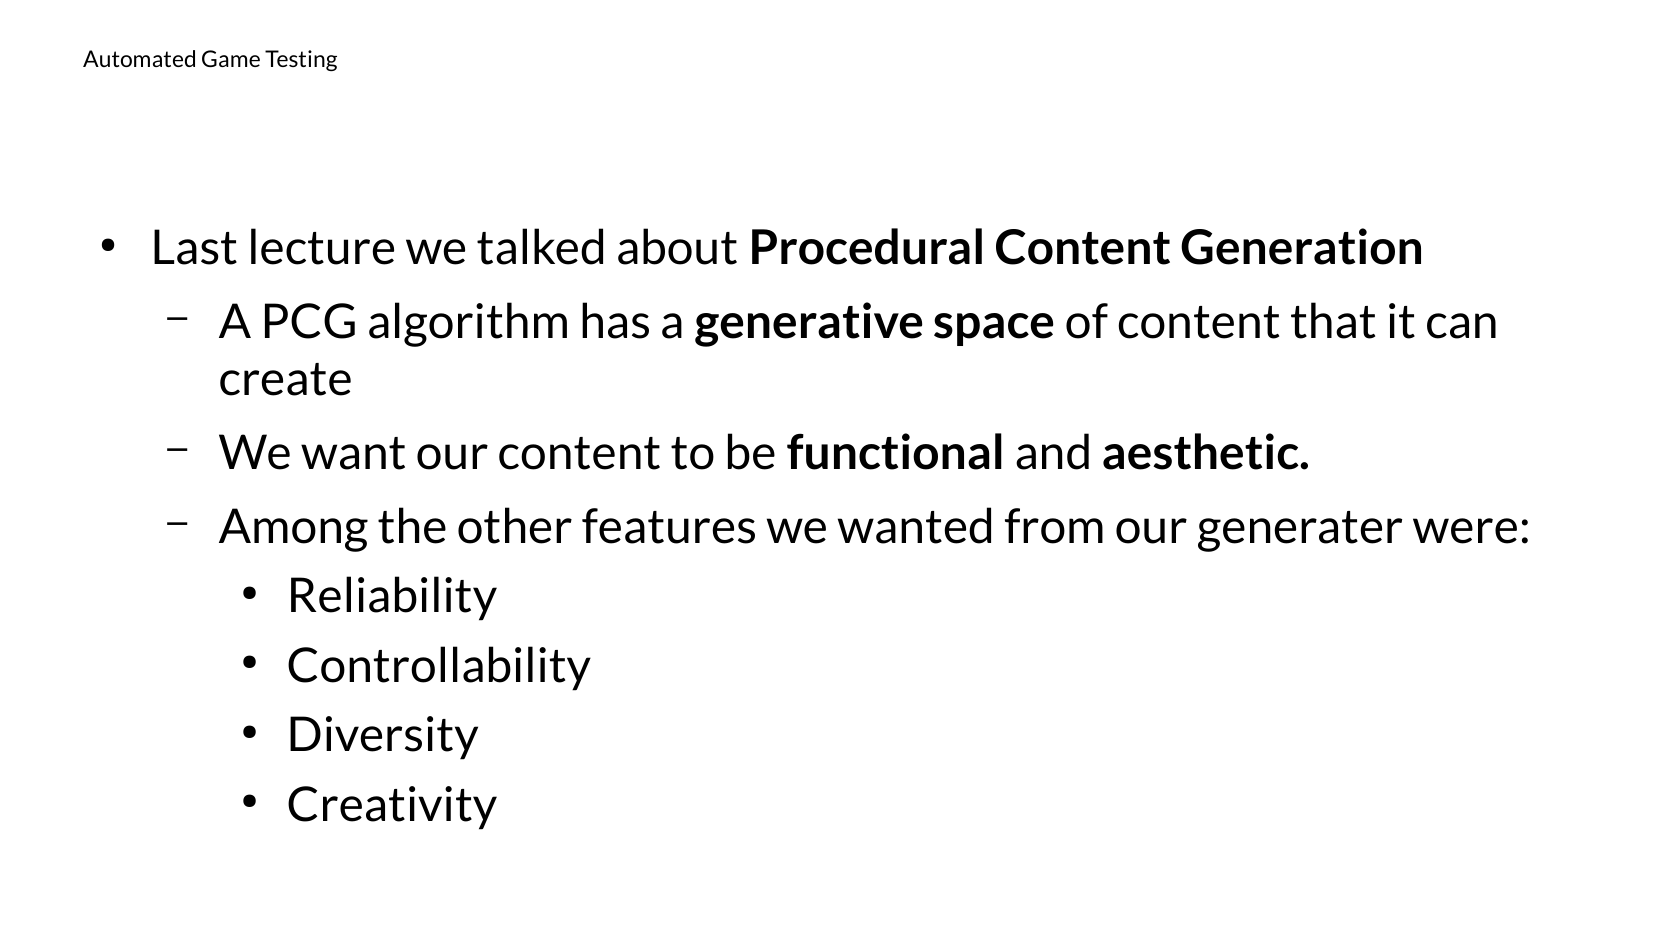

# Automated Game Testing
Last lecture we talked about Procedural Content Generation
A PCG algorithm has a generative space of content that it can create
We want our content to be functional and aesthetic.
Among the other features we wanted from our generater were:
Reliability
Controllability
Diversity
Creativity